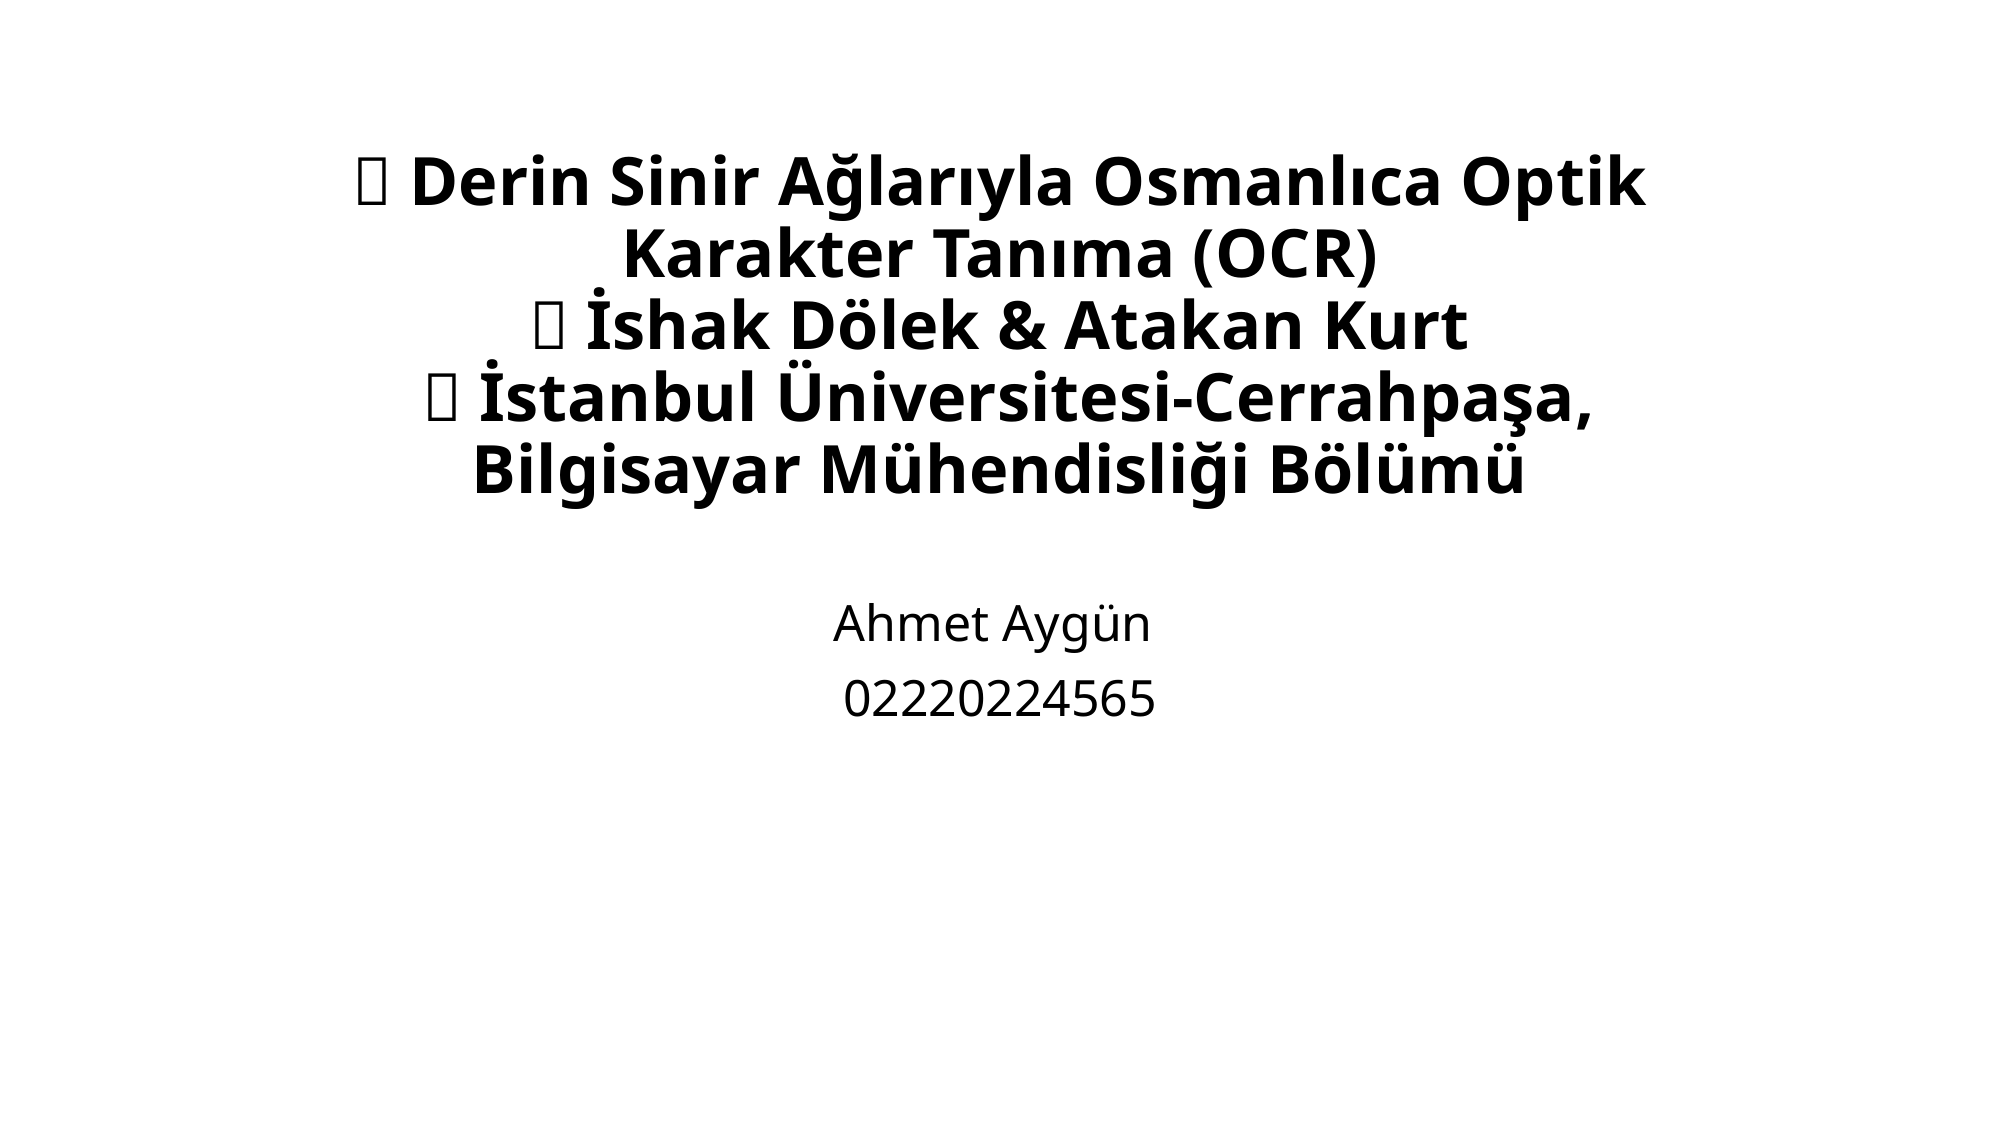

# 📜 Derin Sinir Ağlarıyla Osmanlıca Optik Karakter Tanıma (OCR)
🔬 İshak Dölek & Atakan Kurt
 📍 İstanbul Üniversitesi-Cerrahpaşa, Bilgisayar Mühendisliği Bölümü
Ahmet Aygün
02220224565